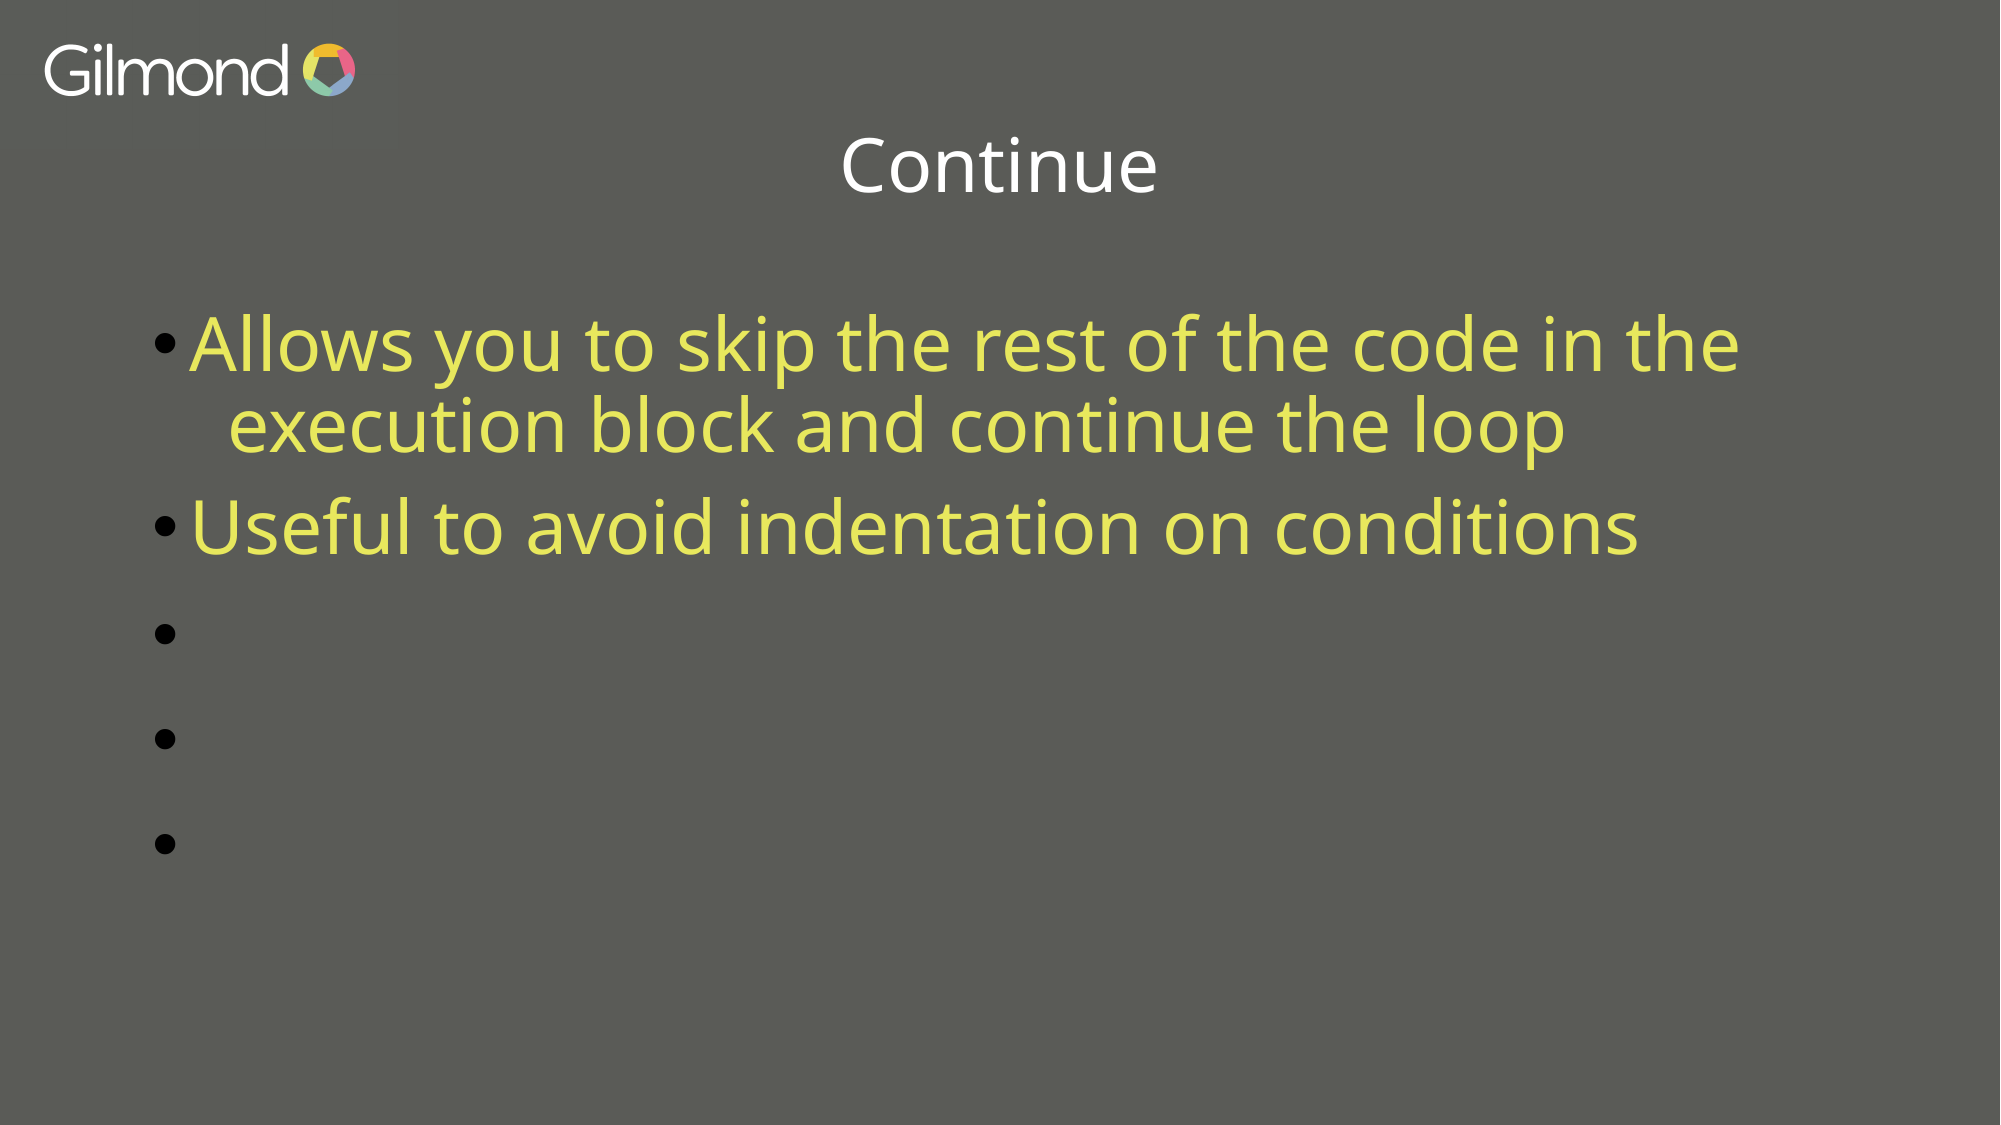

# Continue
Allows you to skip the rest of the code in the execution block and continue the loop
Useful to avoid indentation on conditions